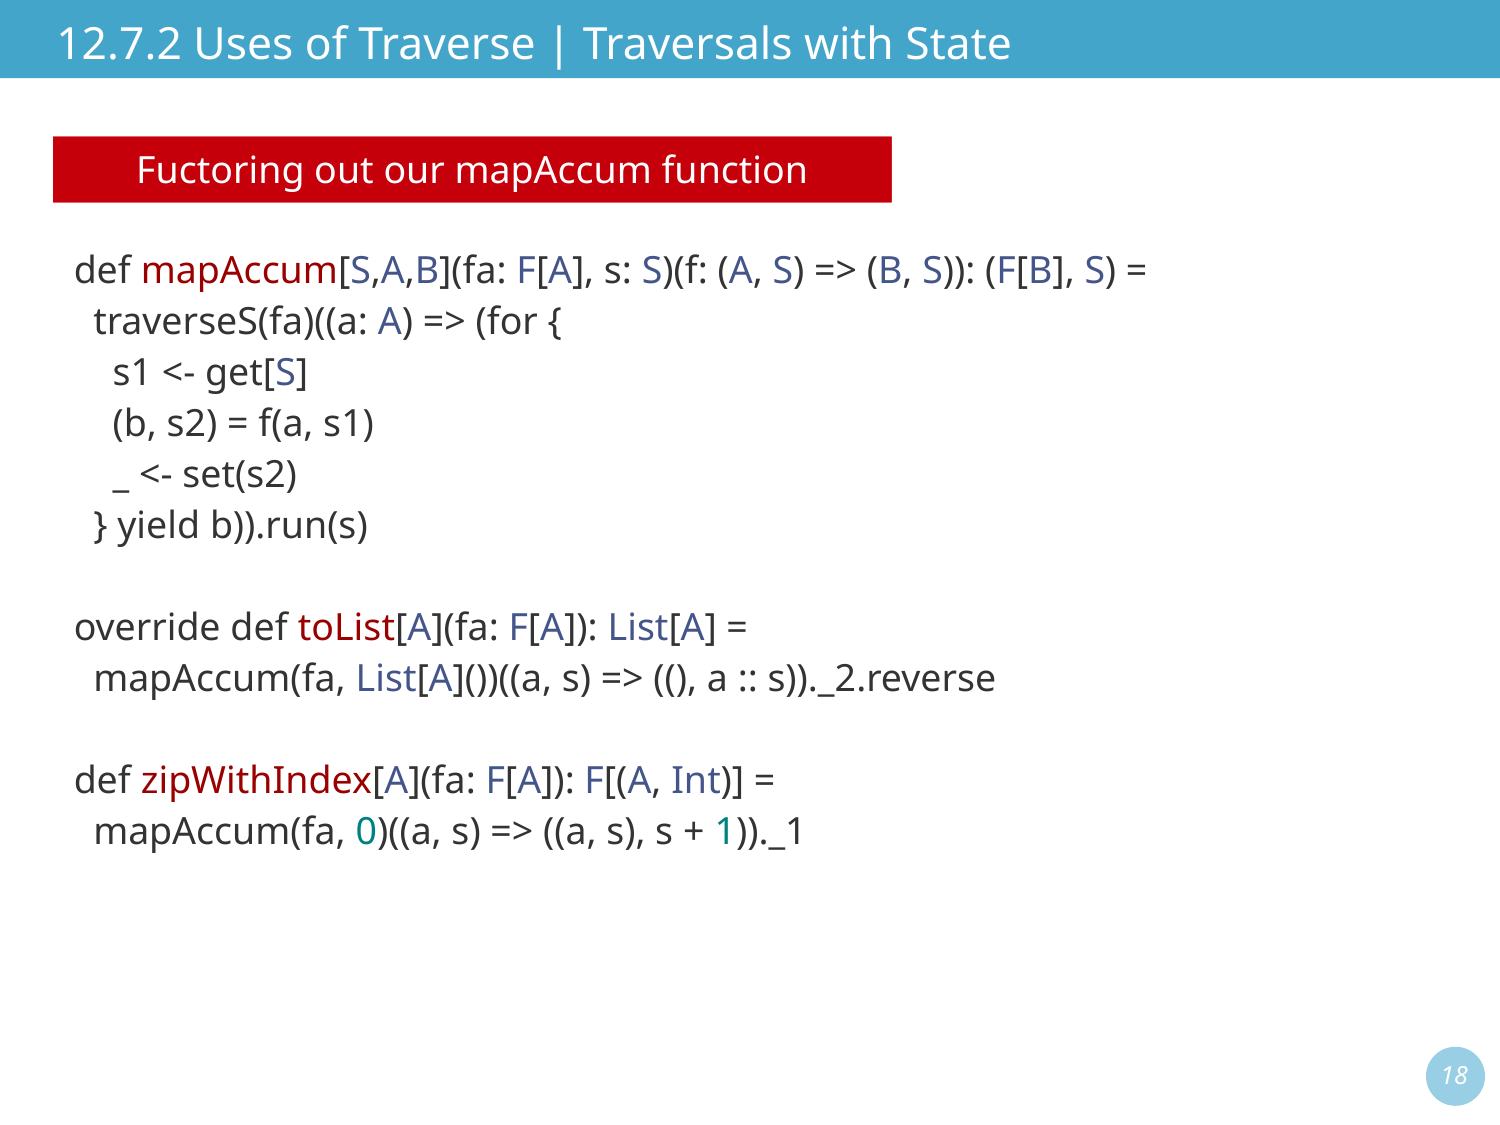

# 12.7.2 Uses of Traverse | Traversals with State
Fuctoring out our mapAccum function
Fuctoring out our mapAccum function
def mapAccum[S,A,B](fa: F[A], s: S)(f: (A, S) => (B, S)): (F[B], S) =
 traverseS(fa)((a: A) => (for {
 s1 <- get[S]
 (b, s2) = f(a, s1)
 _ <- set(s2)
 } yield b)).run(s)
override def toList[A](fa: F[A]): List[A] =
 mapAccum(fa, List[A]())((a, s) => ((), a :: s))._2.reverse
def zipWithIndex[A](fa: F[A]): F[(A, Int)] =
 mapAccum(fa, 0)((a, s) => ((a, s), s + 1))._1